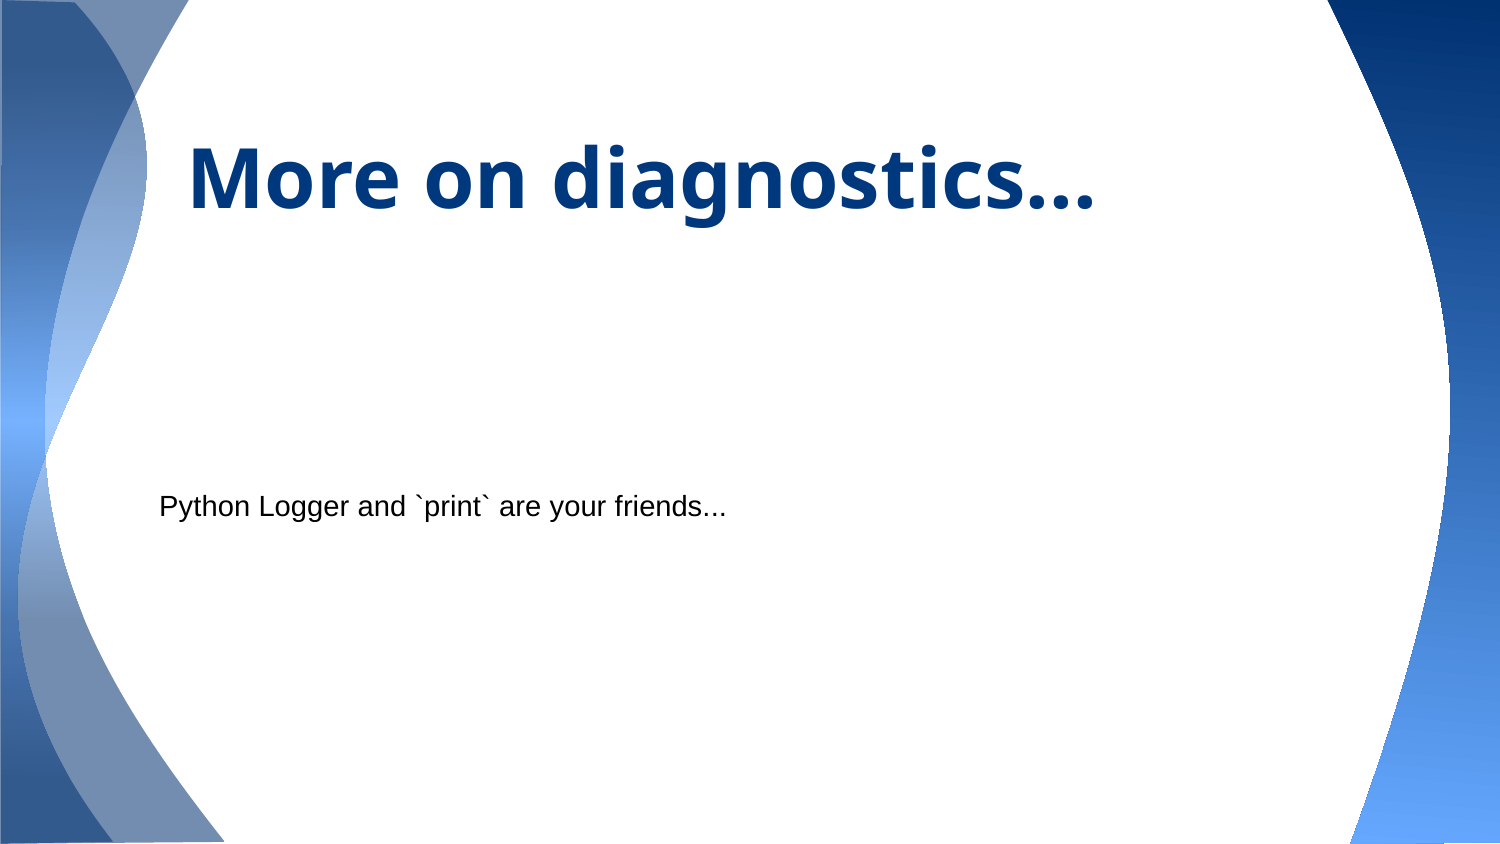

More on diagnostics...
# Python Logger and `print` are your friends...